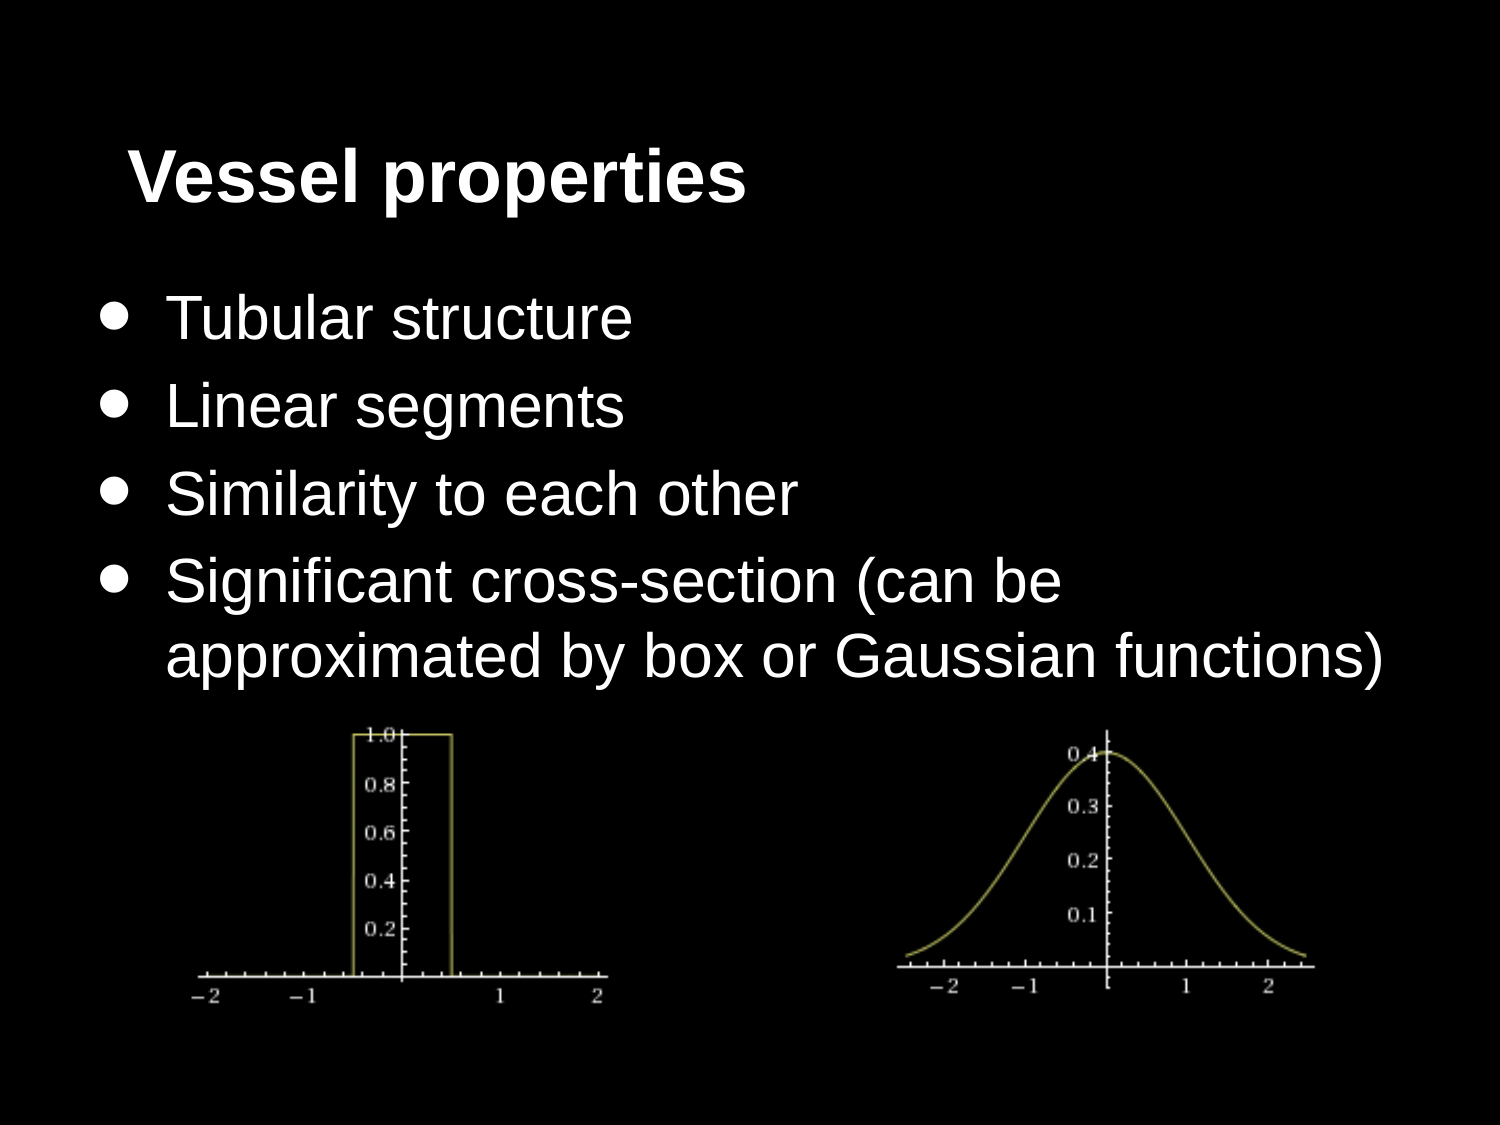

Vessel properties
# Tubular structure
Linear segments
Similarity to each other
Significant cross-section (can be approximated by box or Gaussian functions)